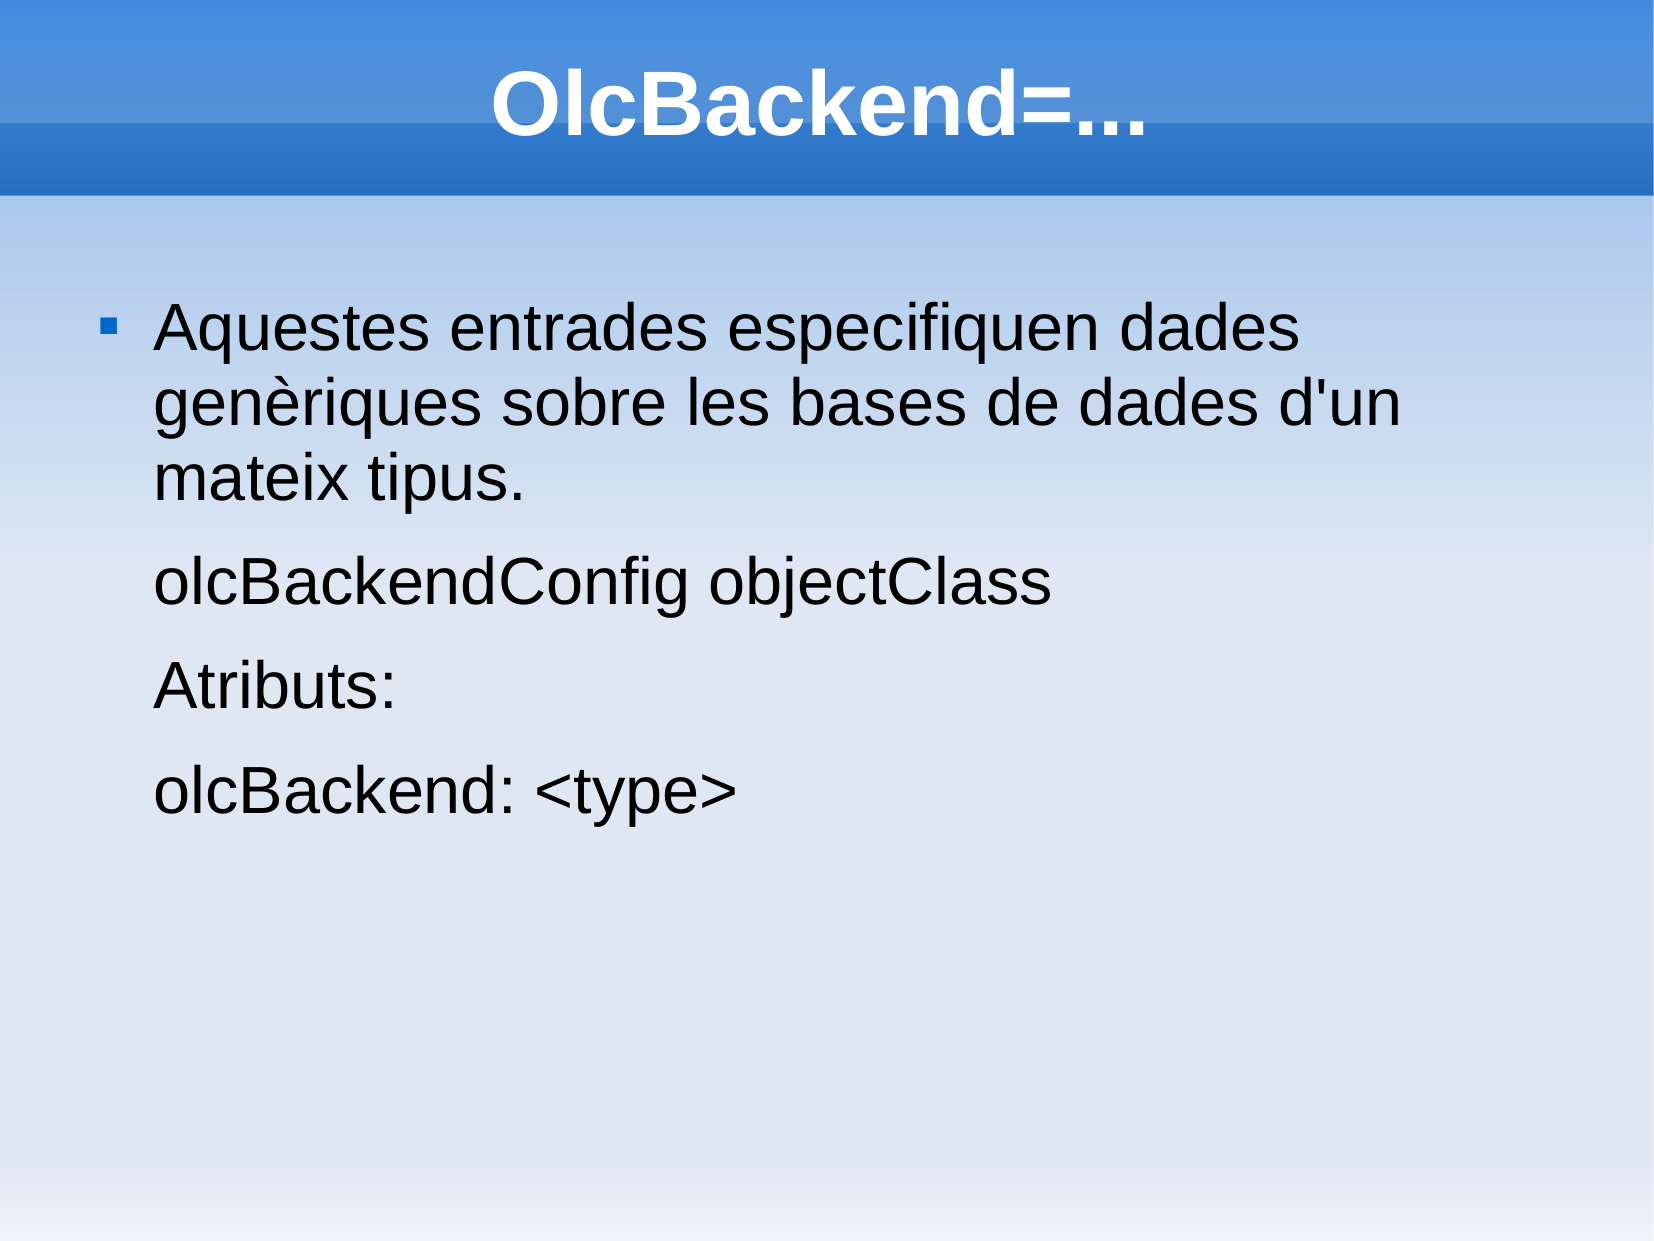

# OlcBackend=...
Aquestes entrades especifiquen dades genèriques sobre les bases de dades d'un mateix tipus.
olcBackendConfig objectClass
Atributs:
olcBackend: <type>